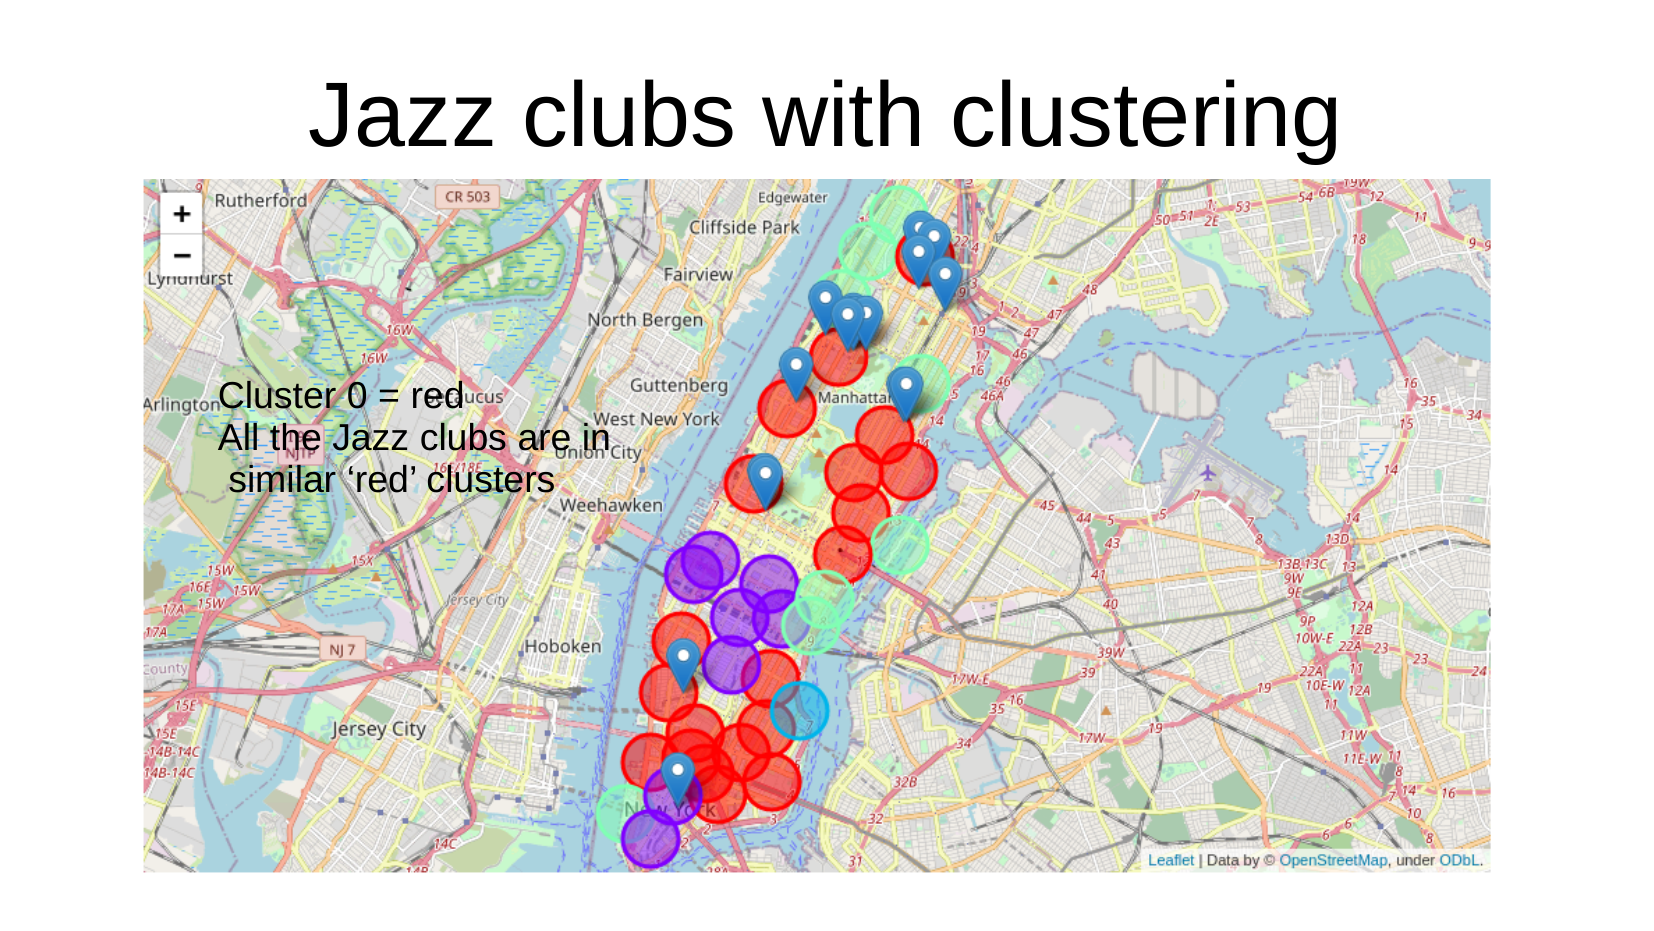

# Jazz clubs with clustering
Cluster 0 = red
All the Jazz clubs are in
 similar ‘red’ clusters